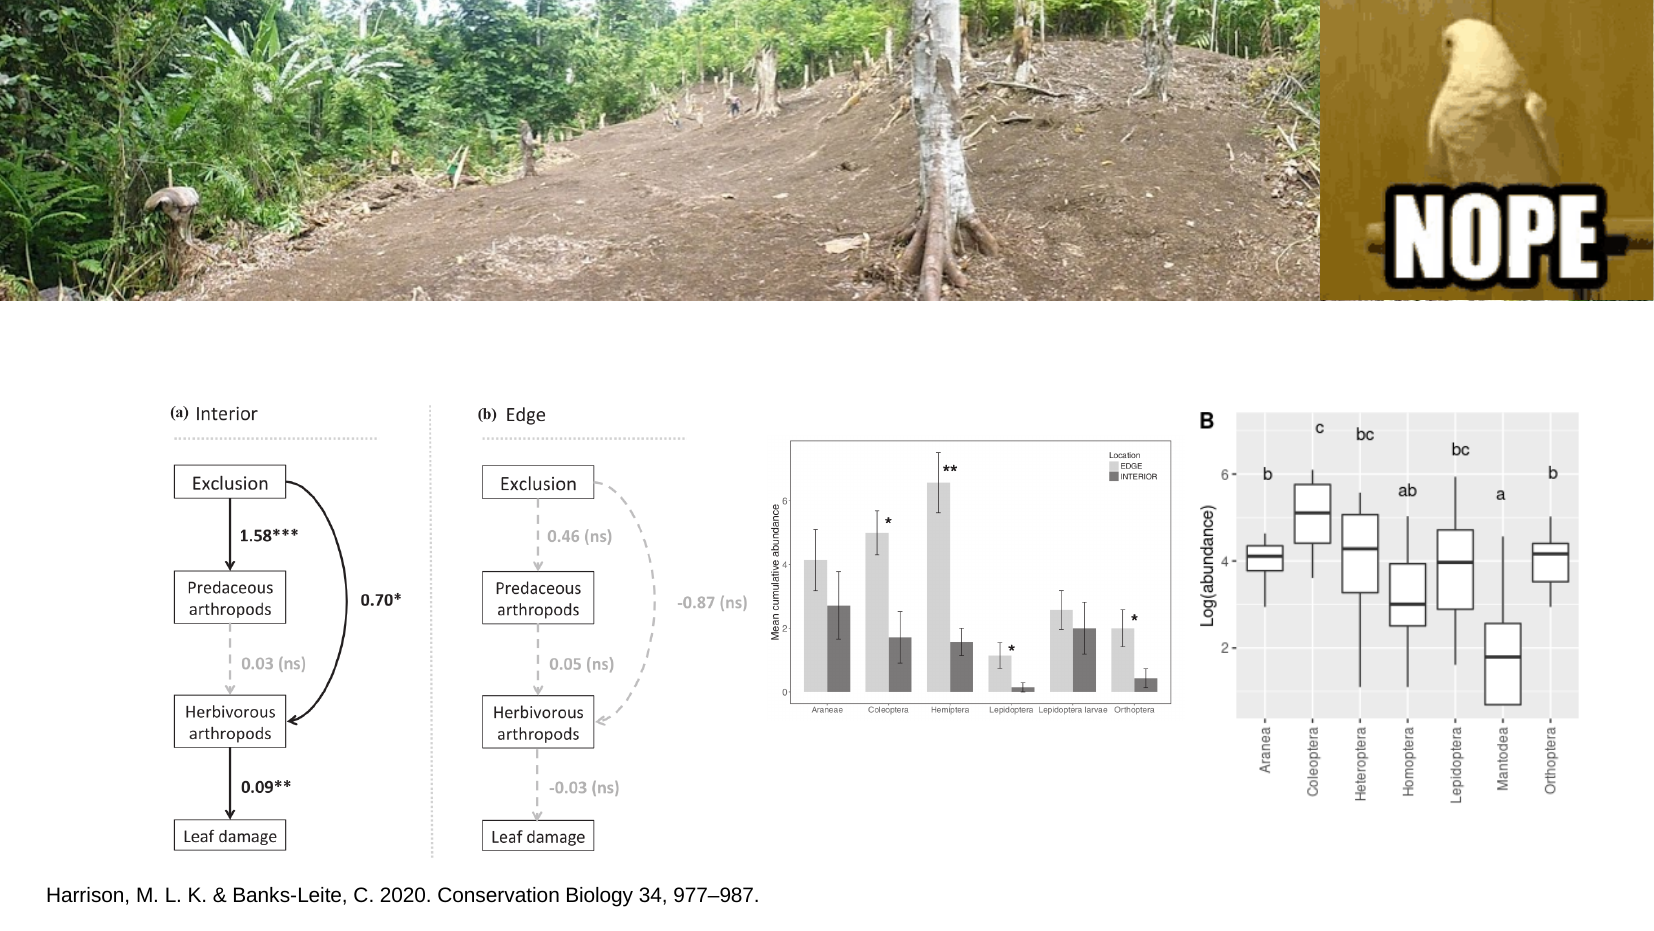

Harrison, M. L. K. & Banks‐Leite, C. 2020. Conservation Biology 34, 977–987.